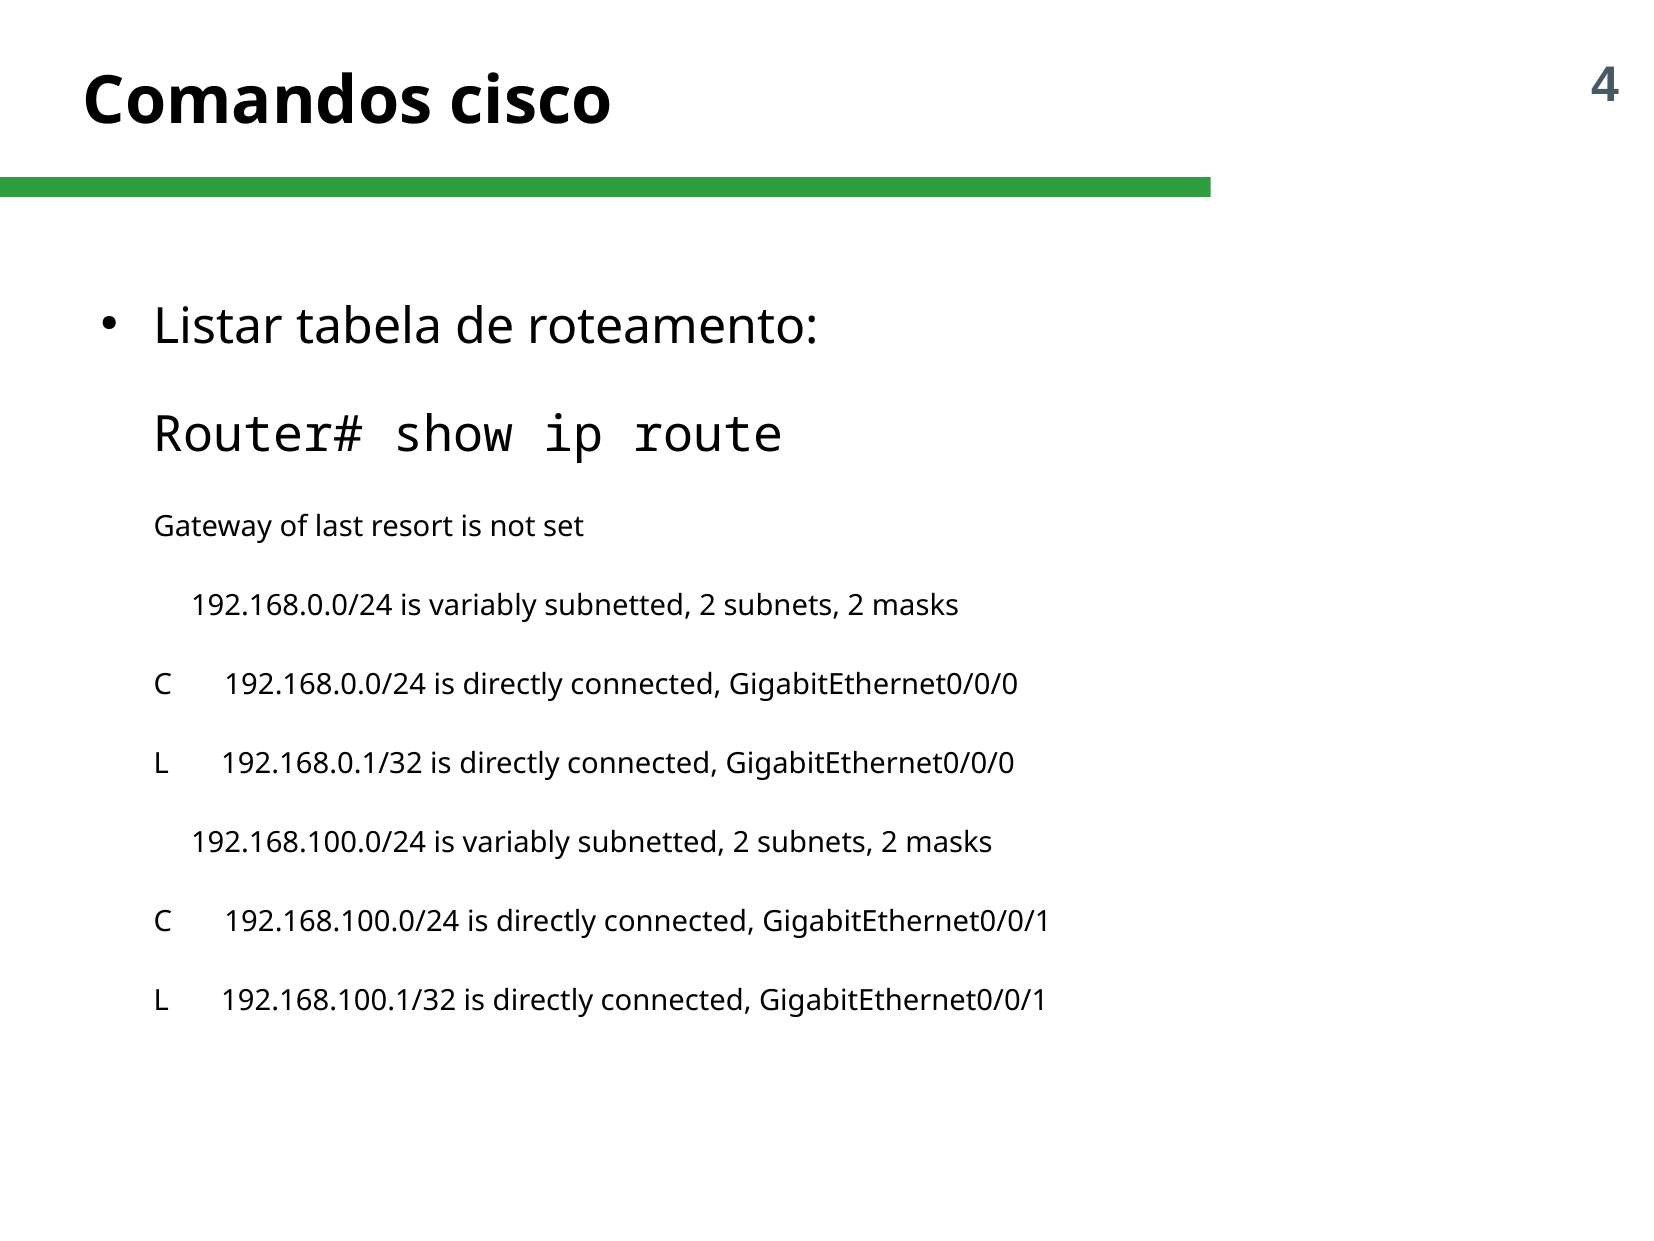

# Comandos cisco
Listar tabela de roteamento:
Router# show ip route
Gateway of last resort is not set
 192.168.0.0/24 is variably subnetted, 2 subnets, 2 masks
C 192.168.0.0/24 is directly connected, GigabitEthernet0/0/0
L 192.168.0.1/32 is directly connected, GigabitEthernet0/0/0
 192.168.100.0/24 is variably subnetted, 2 subnets, 2 masks
C 192.168.100.0/24 is directly connected, GigabitEthernet0/0/1
L 192.168.100.1/32 is directly connected, GigabitEthernet0/0/1